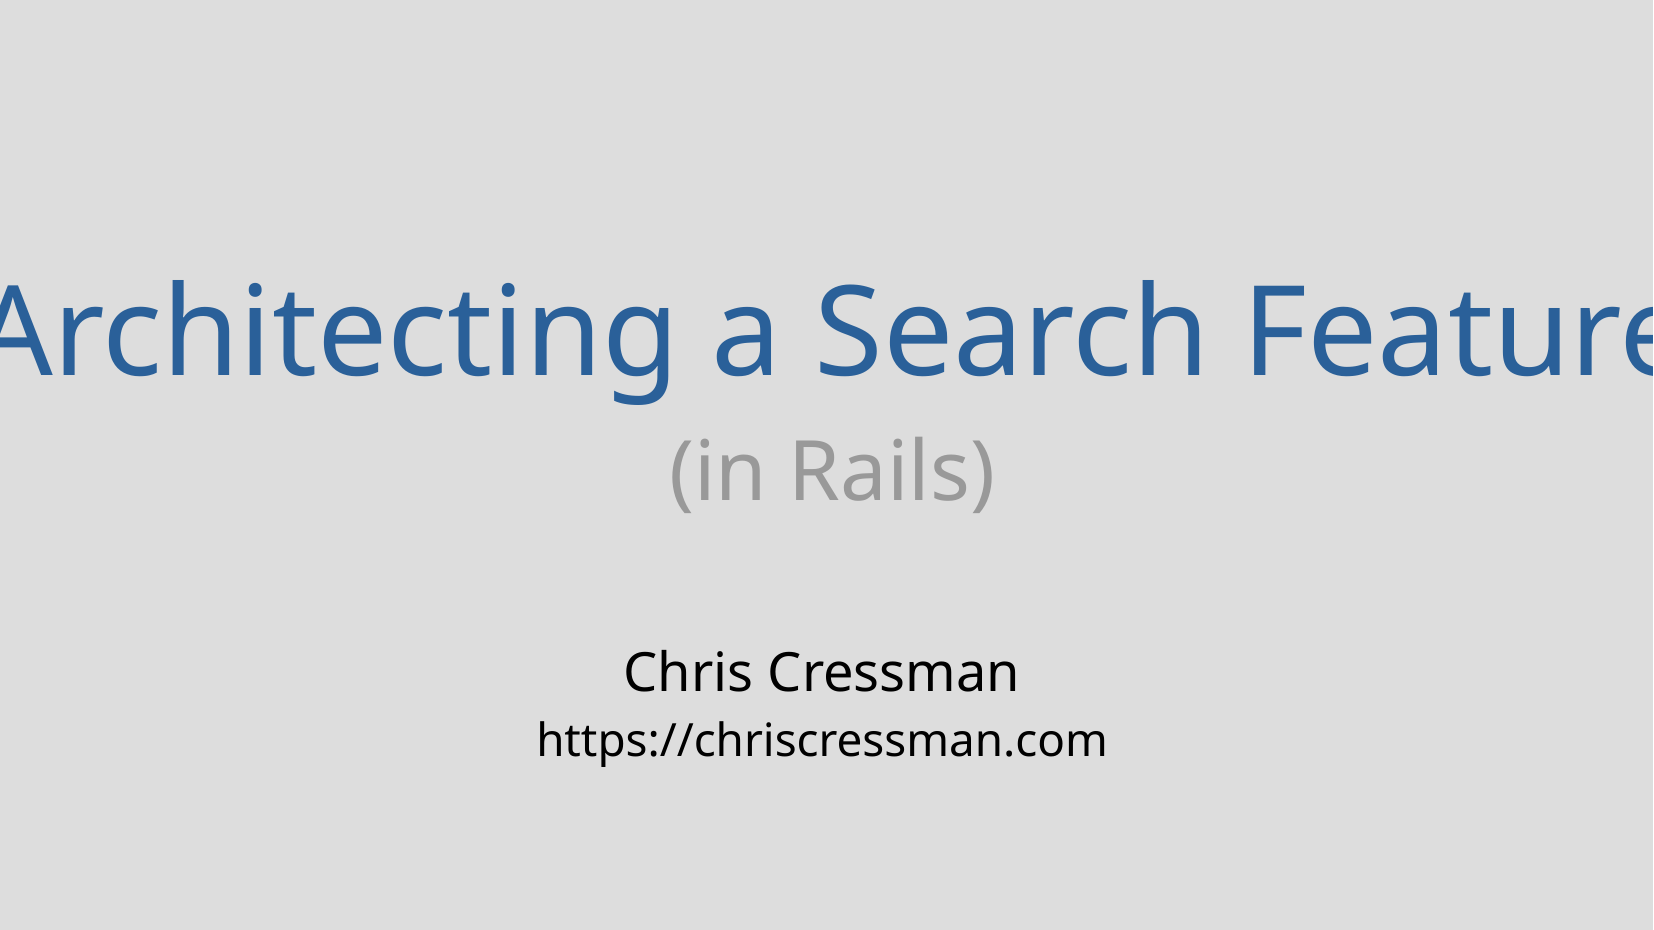

# Architecting a Search Feature
(in Rails)
Chris Cressman
https://chriscressman.com